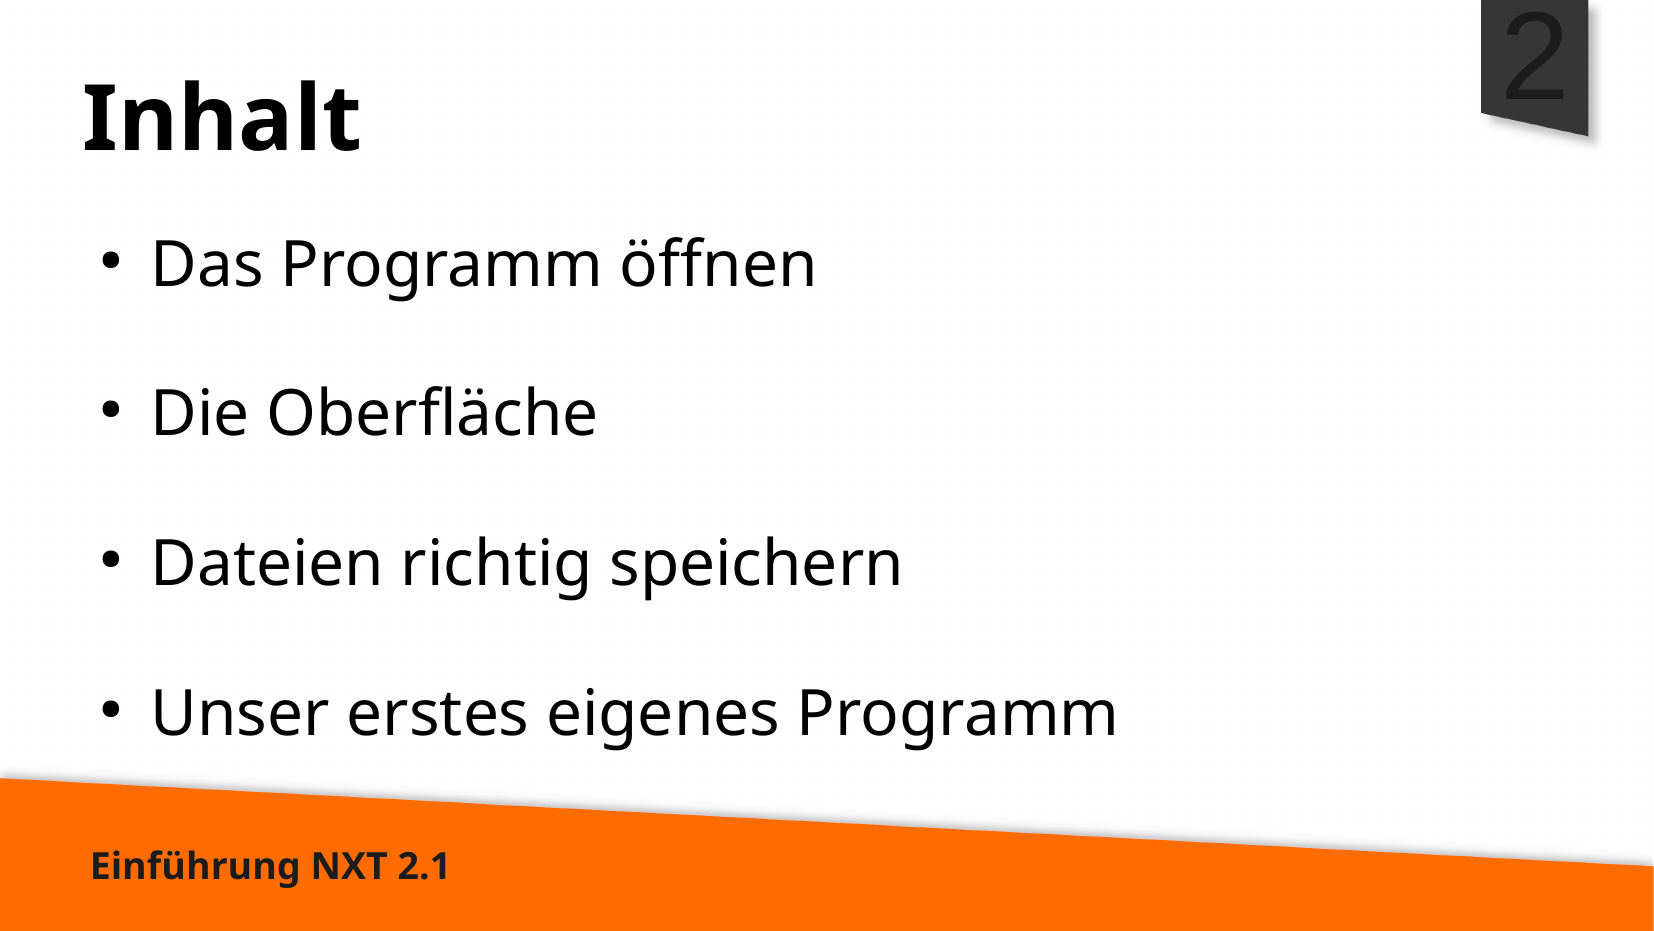

2
# Inhalt
Das Programm öffnen
Die Oberfläche
Dateien richtig speichern
Unser erstes eigenes Programm
Einführung NXT 2.1